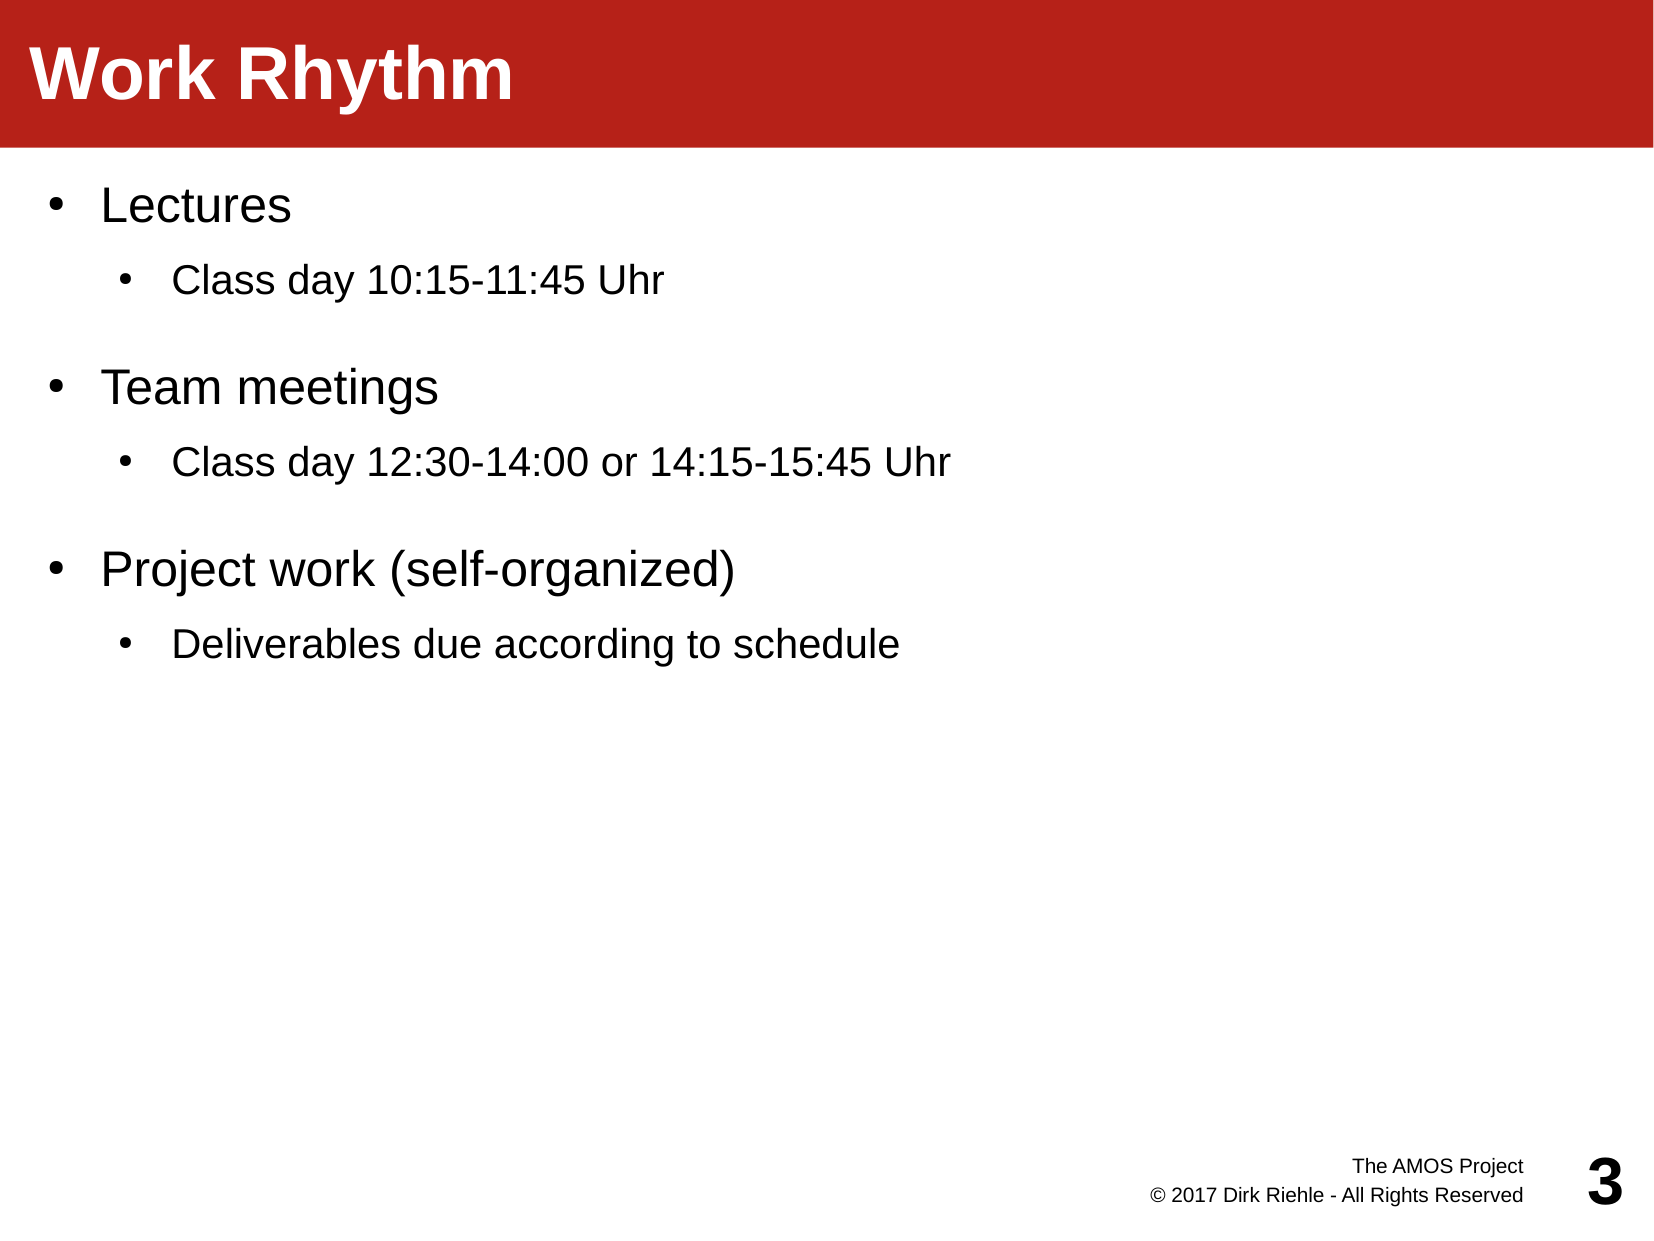

# Work Rhythm
Lectures
Class day 10:15-11:45 Uhr
Team meetings
Class day 12:30-14:00 or 14:15-15:45 Uhr
Project work (self-organized)
Deliverables due according to schedule
The AMOS Project
3
© 2017 Dirk Riehle - All Rights Reserved